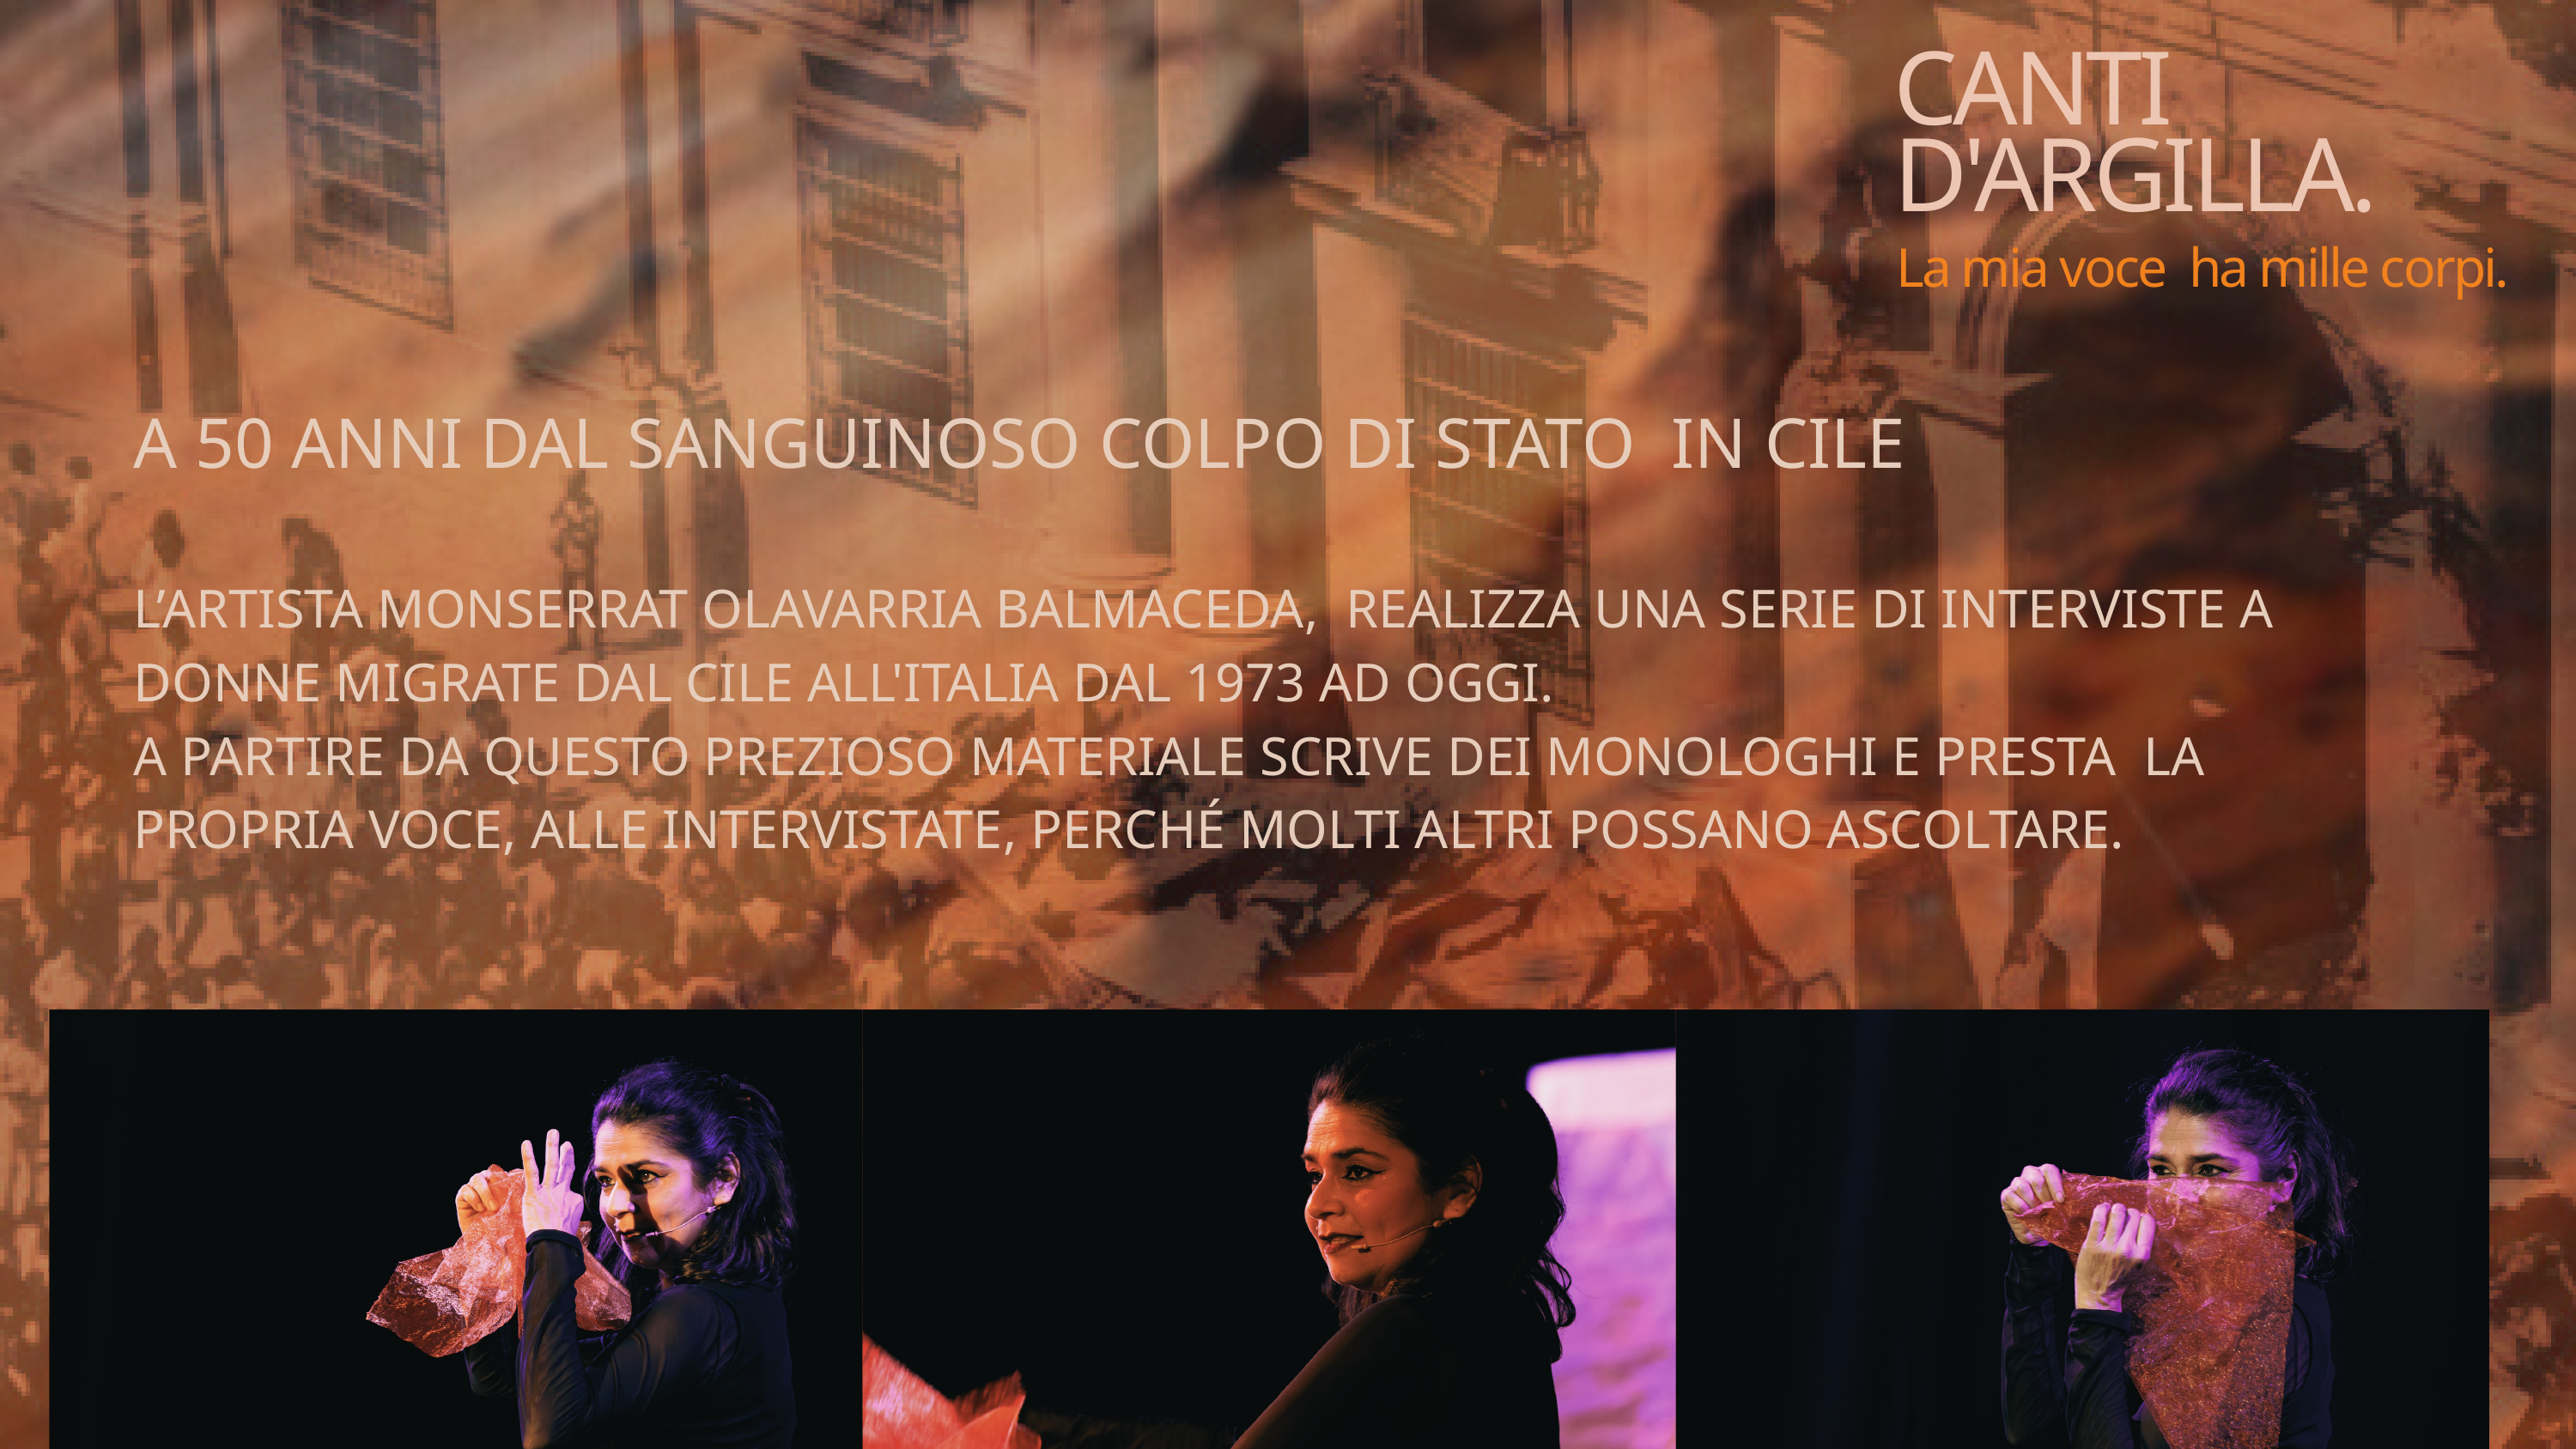

CANTI D'ARGILLA.
La mia voce ha mille corpi.
A 50 ANNI DAL SANGUINOSO COLPO DI STATO IN CILE
L’ARTISTA MONSERRAT OLAVARRIA BALMACEDA, REALIZZA UNA SERIE DI INTERVISTE A DONNE MIGRATE DAL CILE ALL'ITALIA DAL 1973 AD OGGI.
A PARTIRE DA QUESTO PREZIOSO MATERIALE SCRIVE DEI MONOLOGHI E PRESTA LA PROPRIA VOCE, ALLE INTERVISTATE, PERCHÉ MOLTI ALTRI POSSANO ASCOLTARE.